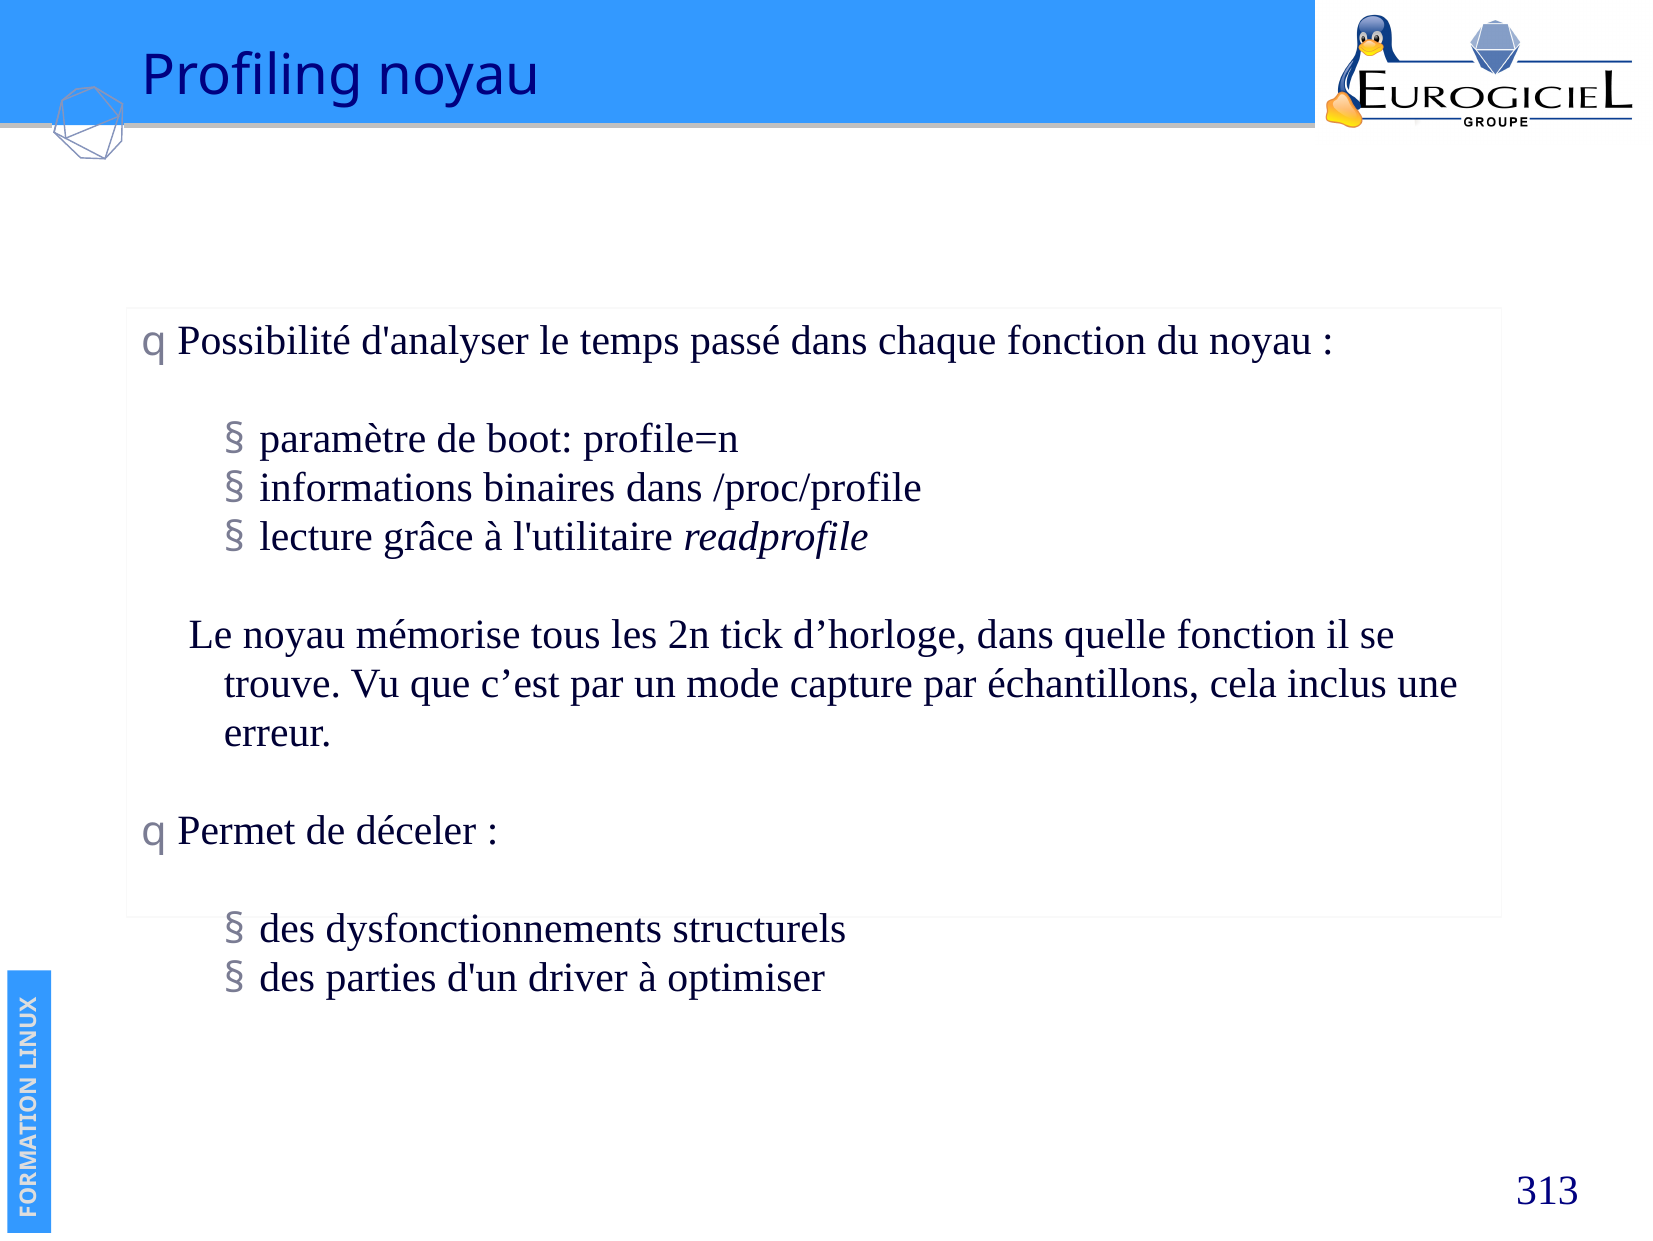

# Profiling noyau
 Possibilité d'analyser le temps passé dans chaque fonction du noyau :
paramètre de boot: profile=n
informations binaires dans /proc/profile
lecture grâce à l'utilitaire readprofile
Le noyau mémorise tous les 2n tick d’horloge, dans quelle fonction il se trouve. Vu que c’est par un mode capture par échantillons, cela inclus une erreur.
 Permet de déceler :
des dysfonctionnements structurels
des parties d'un driver à optimiser